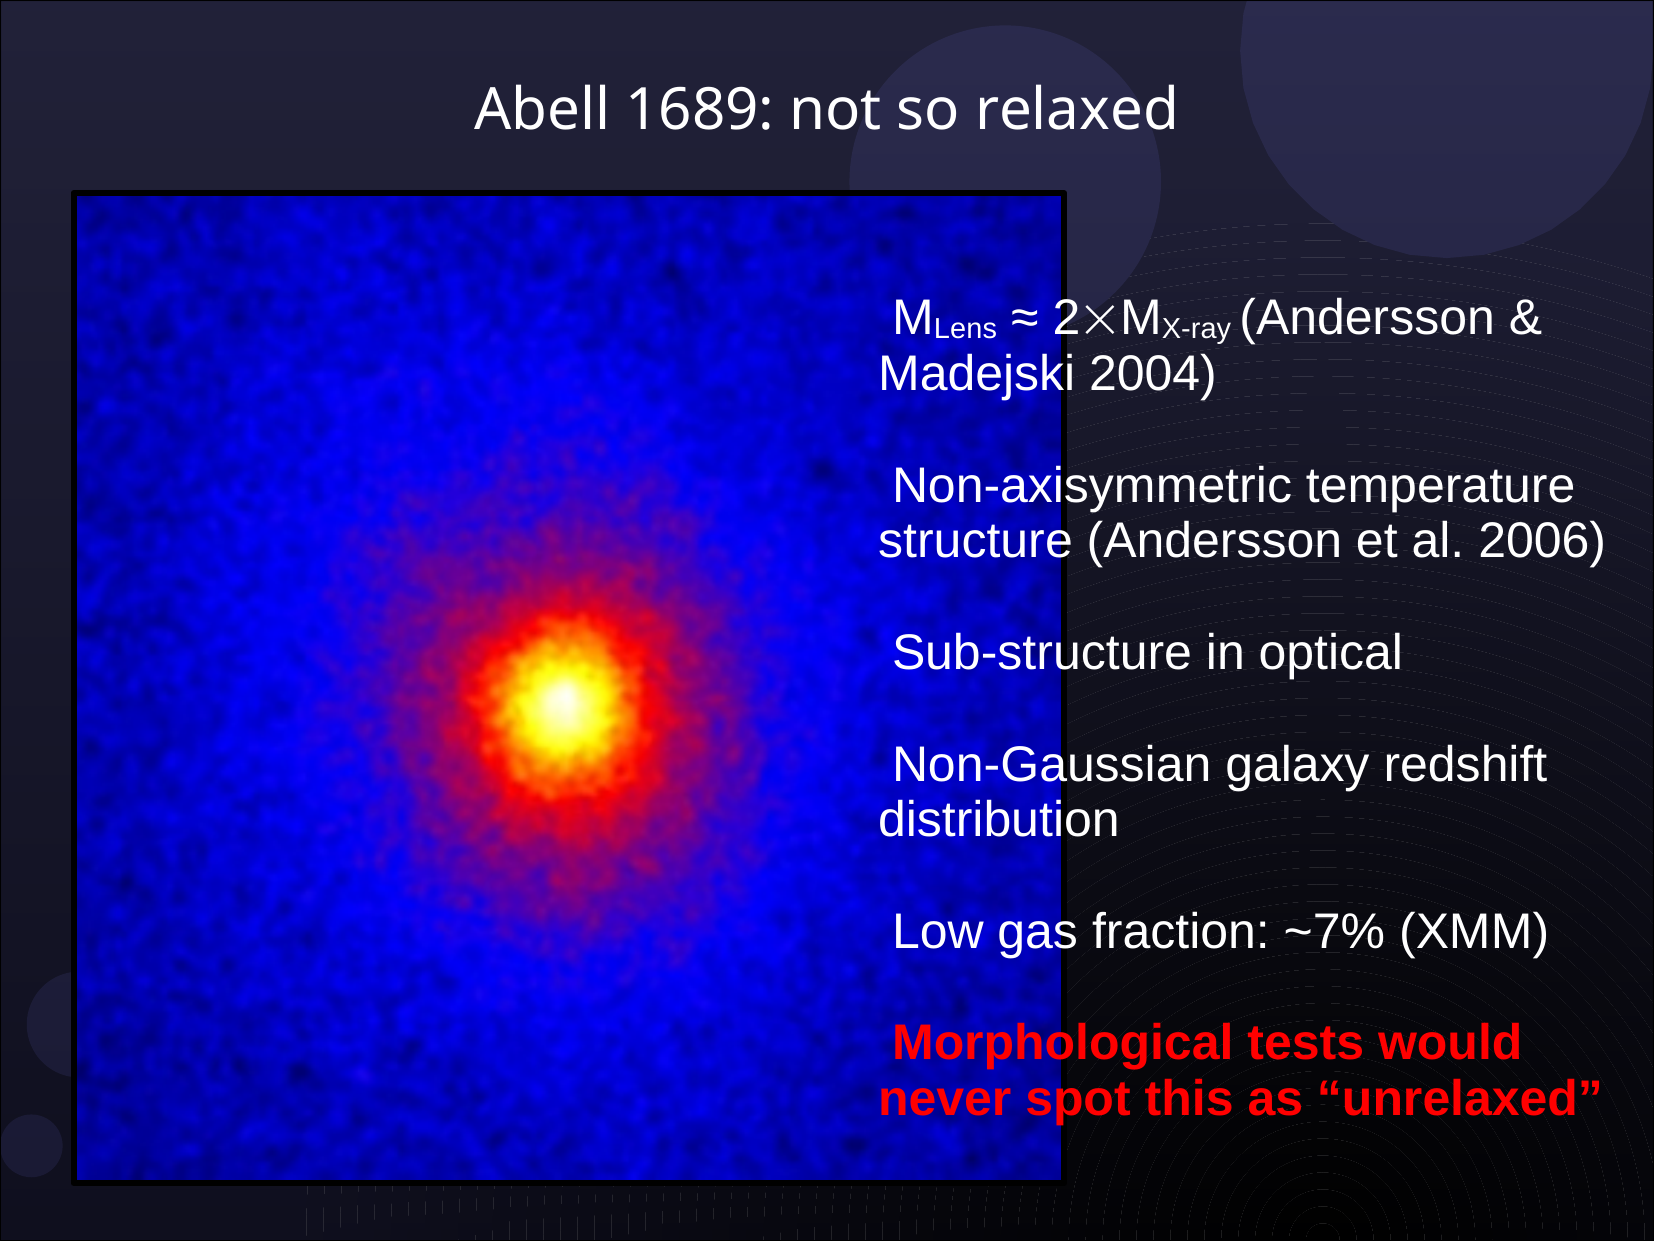

Abell 1689: not so relaxed
 MLens ≈ 2×MX-ray (Andersson & Madejski 2004)
 Non-axisymmetric temperature structure (Andersson et al. 2006)
 Sub-structure in optical
 Non-Gaussian galaxy redshift distribution
 Low gas fraction: ~7% (XMM)
 Morphological tests would never spot this as “unrelaxed”